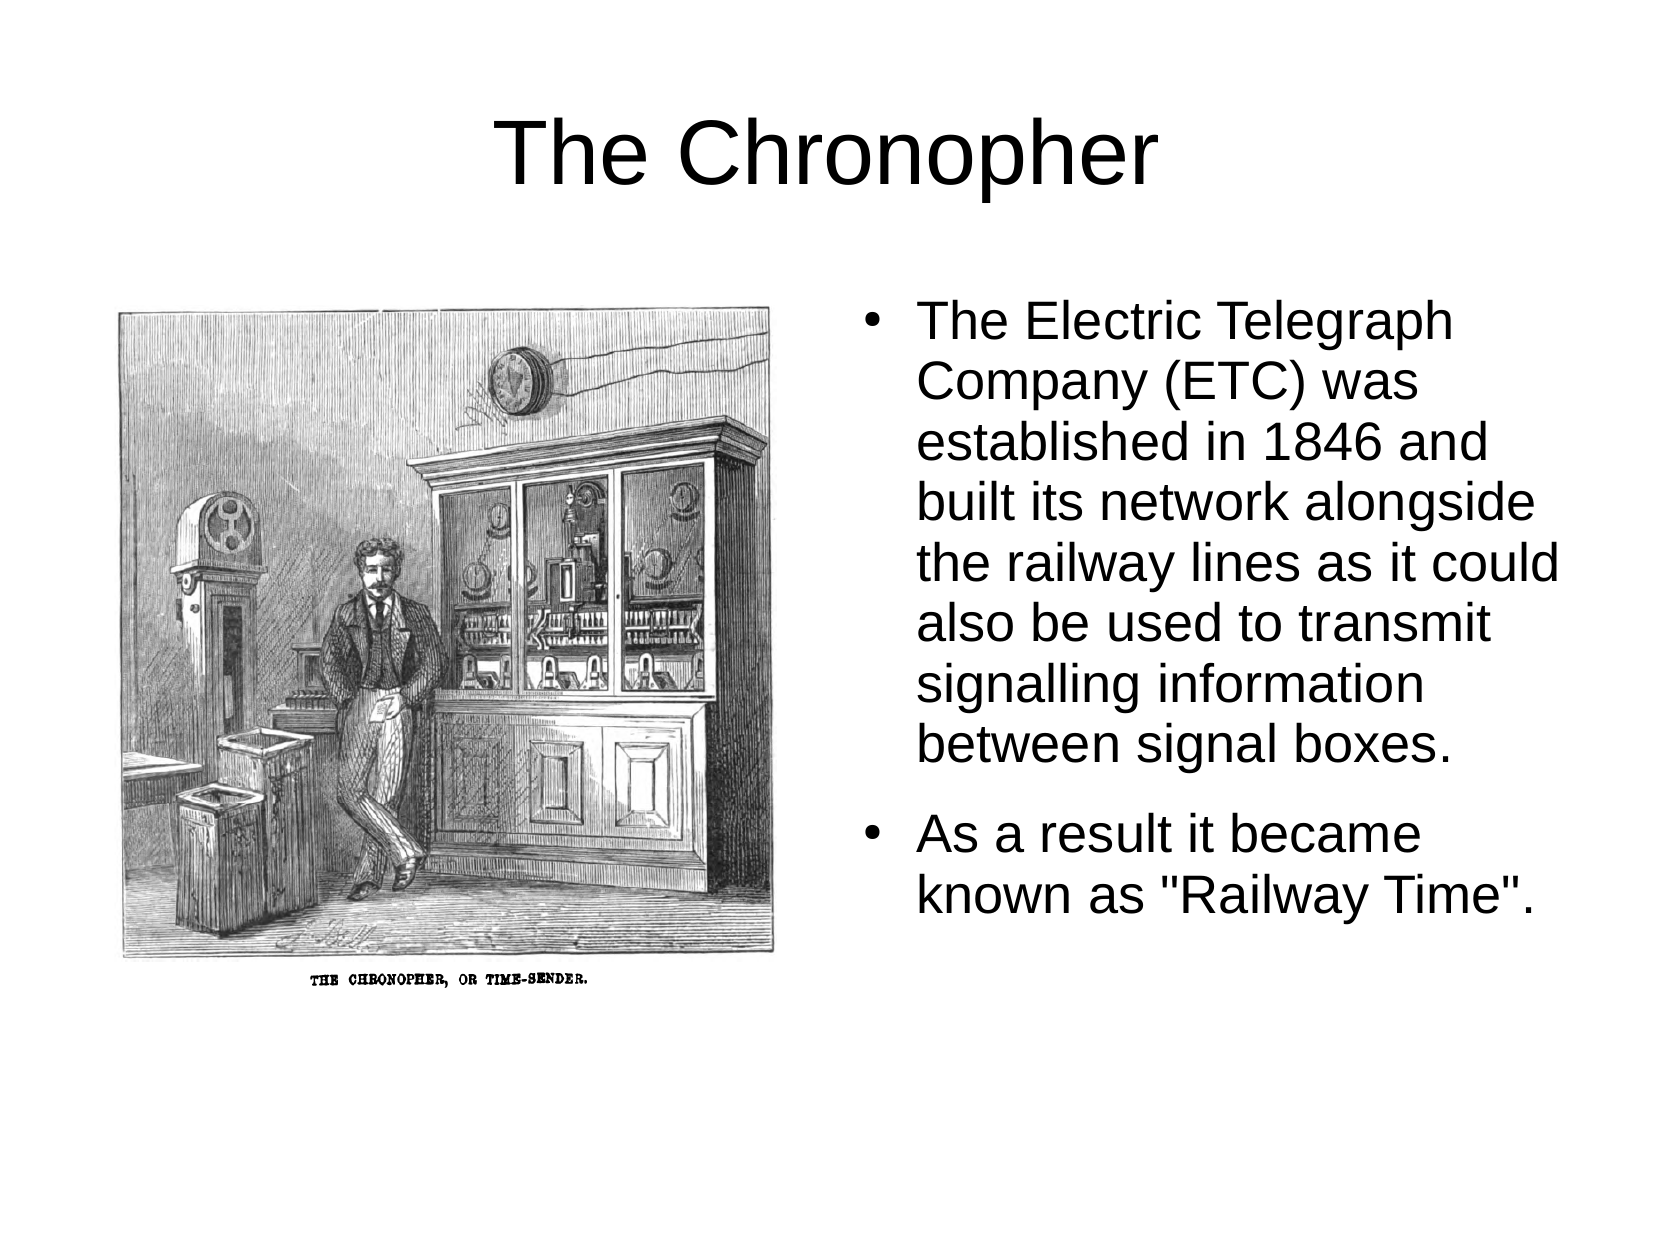

# The Chronopher
The Electric Telegraph Company (ETC) was established in 1846 and built its network alongside the railway lines as it could also be used to transmit signalling information between signal boxes.
As a result it became known as "Railway Time".